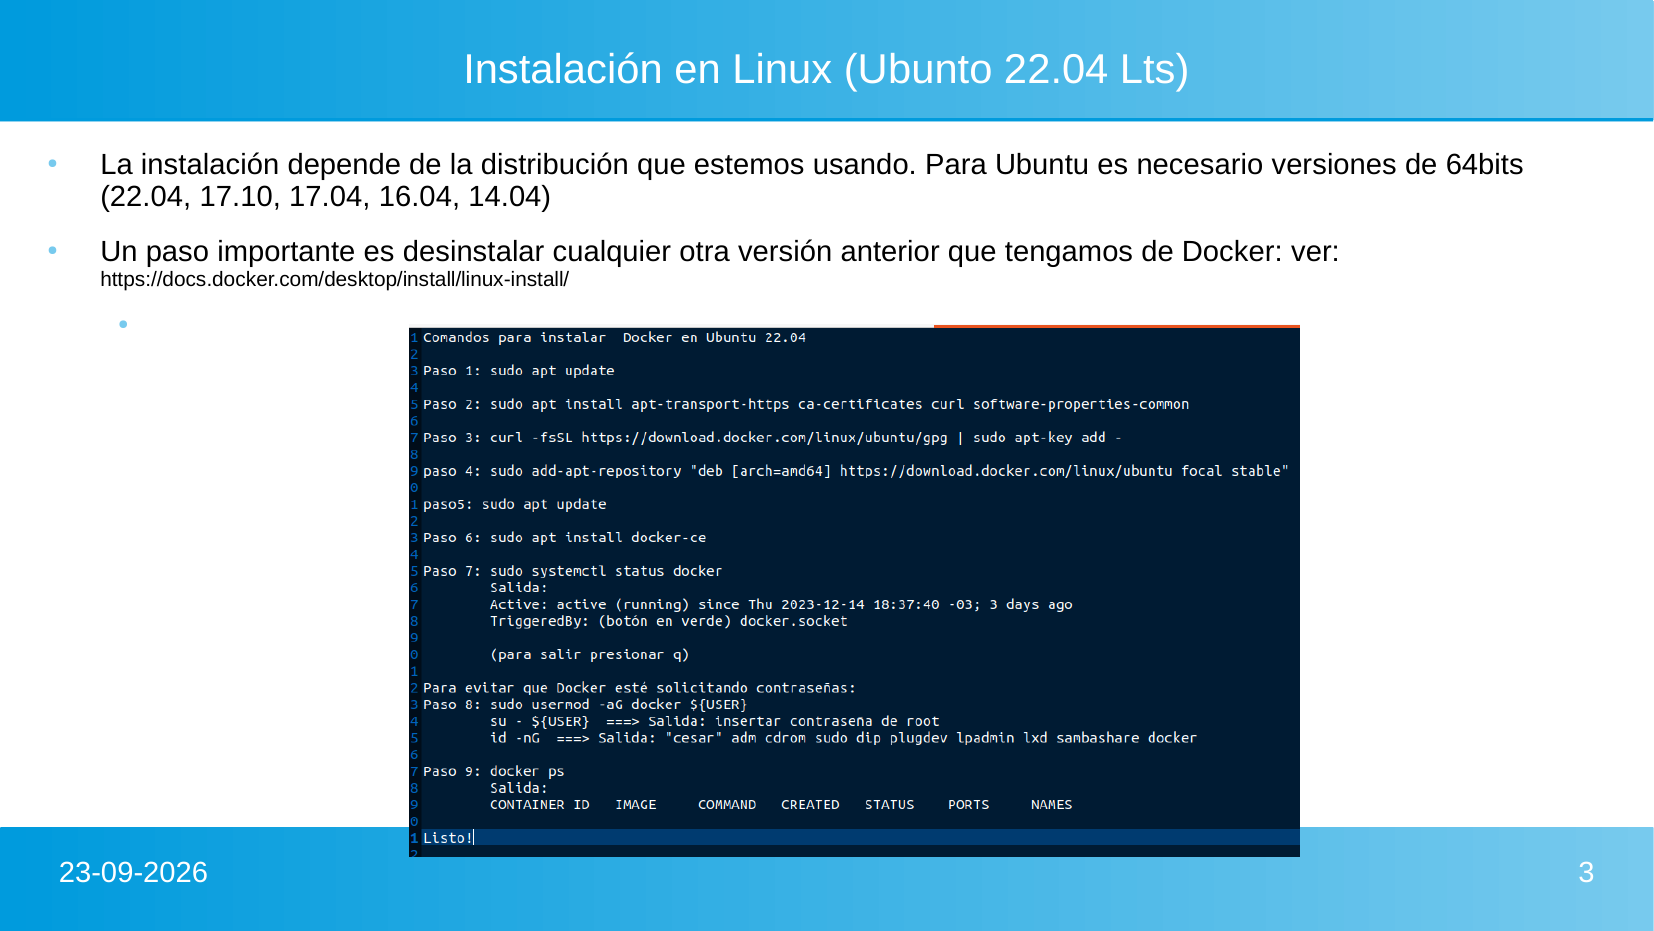

# Instalación en Linux (Ubunto 22.04 Lts)
La instalación depende de la distribución que estemos usando. Para Ubuntu es necesario versiones de 64bits (22.04, 17.10, 17.04, 16.04, 14.04)
Un paso importante es desinstalar cualquier otra versión anterior que tengamos de Docker: ver: https://docs.docker.com/desktop/install/linux-install/
3